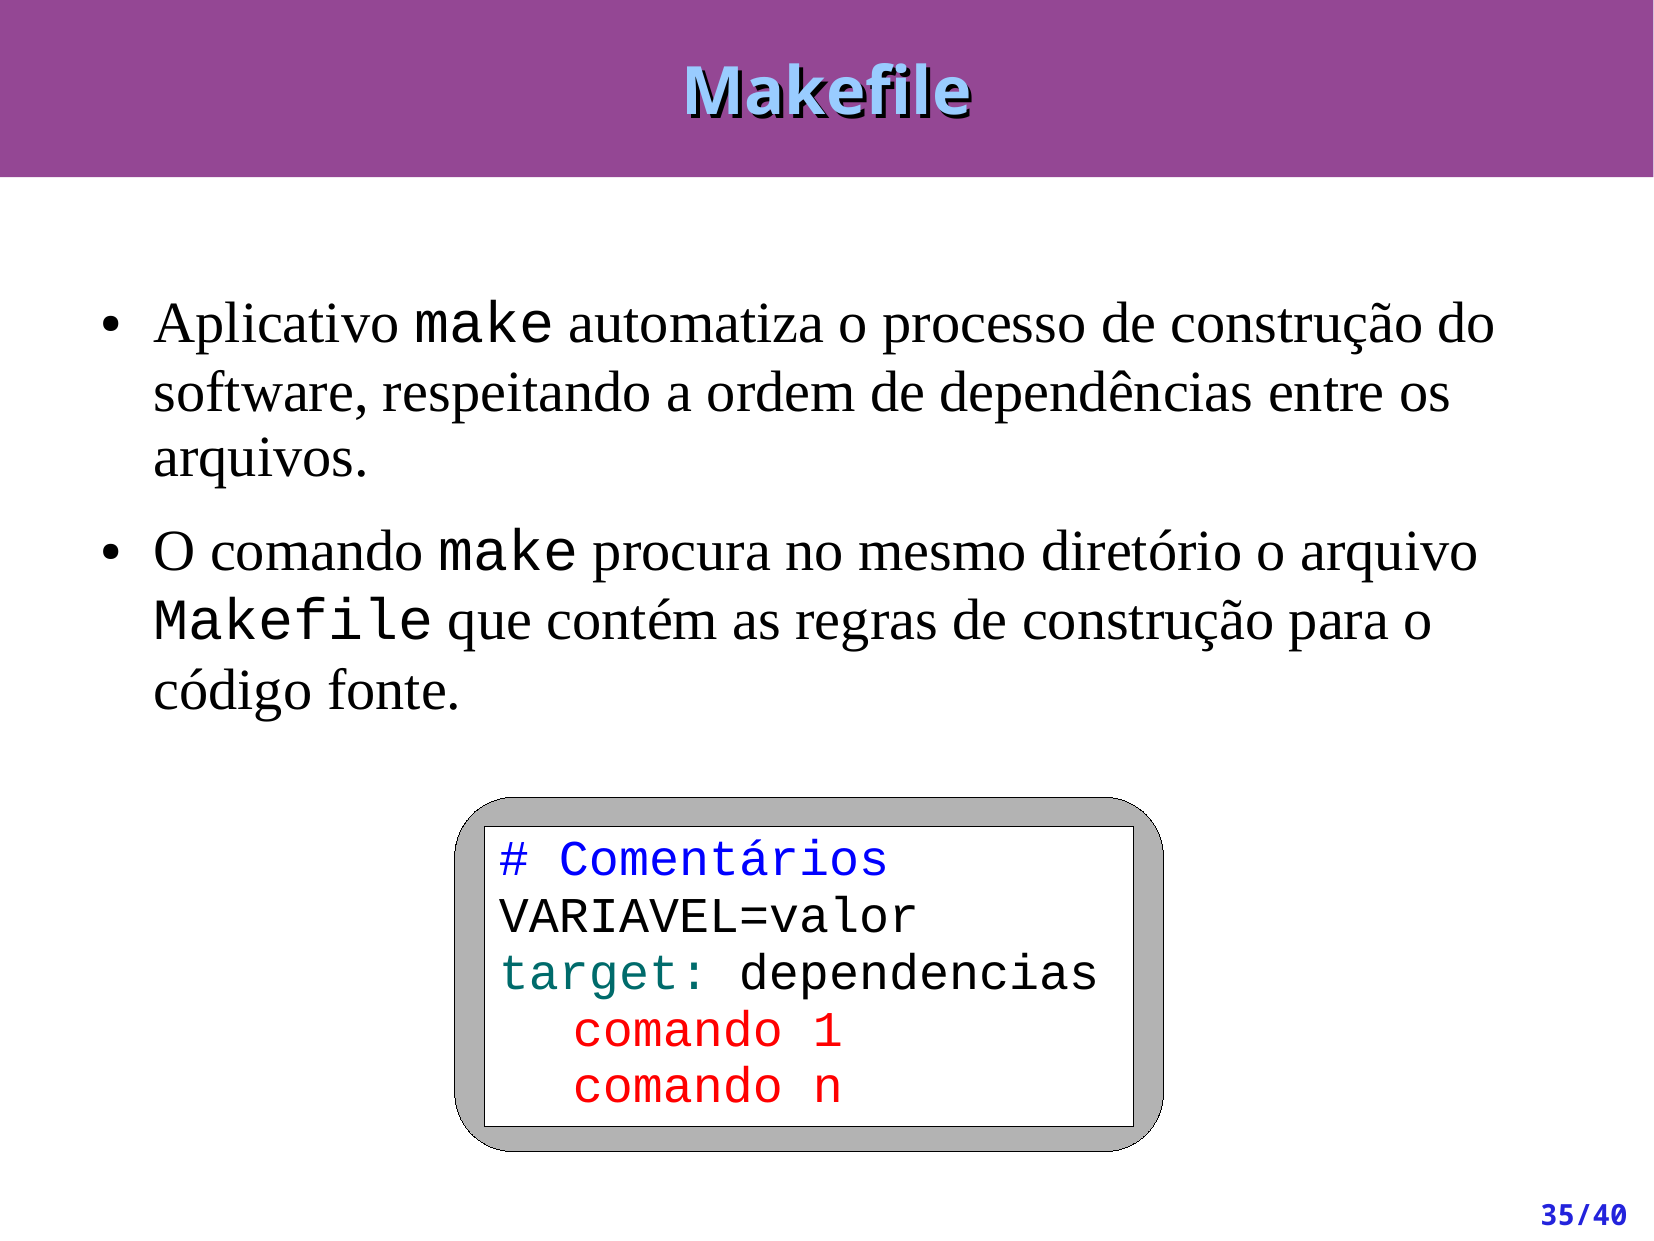

# Makefile
Aplicativo make automatiza o processo de construção do software, respeitando a ordem de dependências entre os arquivos.
O comando make procura no mesmo diretório o arquivo Makefile que contém as regras de construção para o código fonte.
# Comentários
VARIAVEL=valor
target: dependencias
	comando 1
 	comando n
35